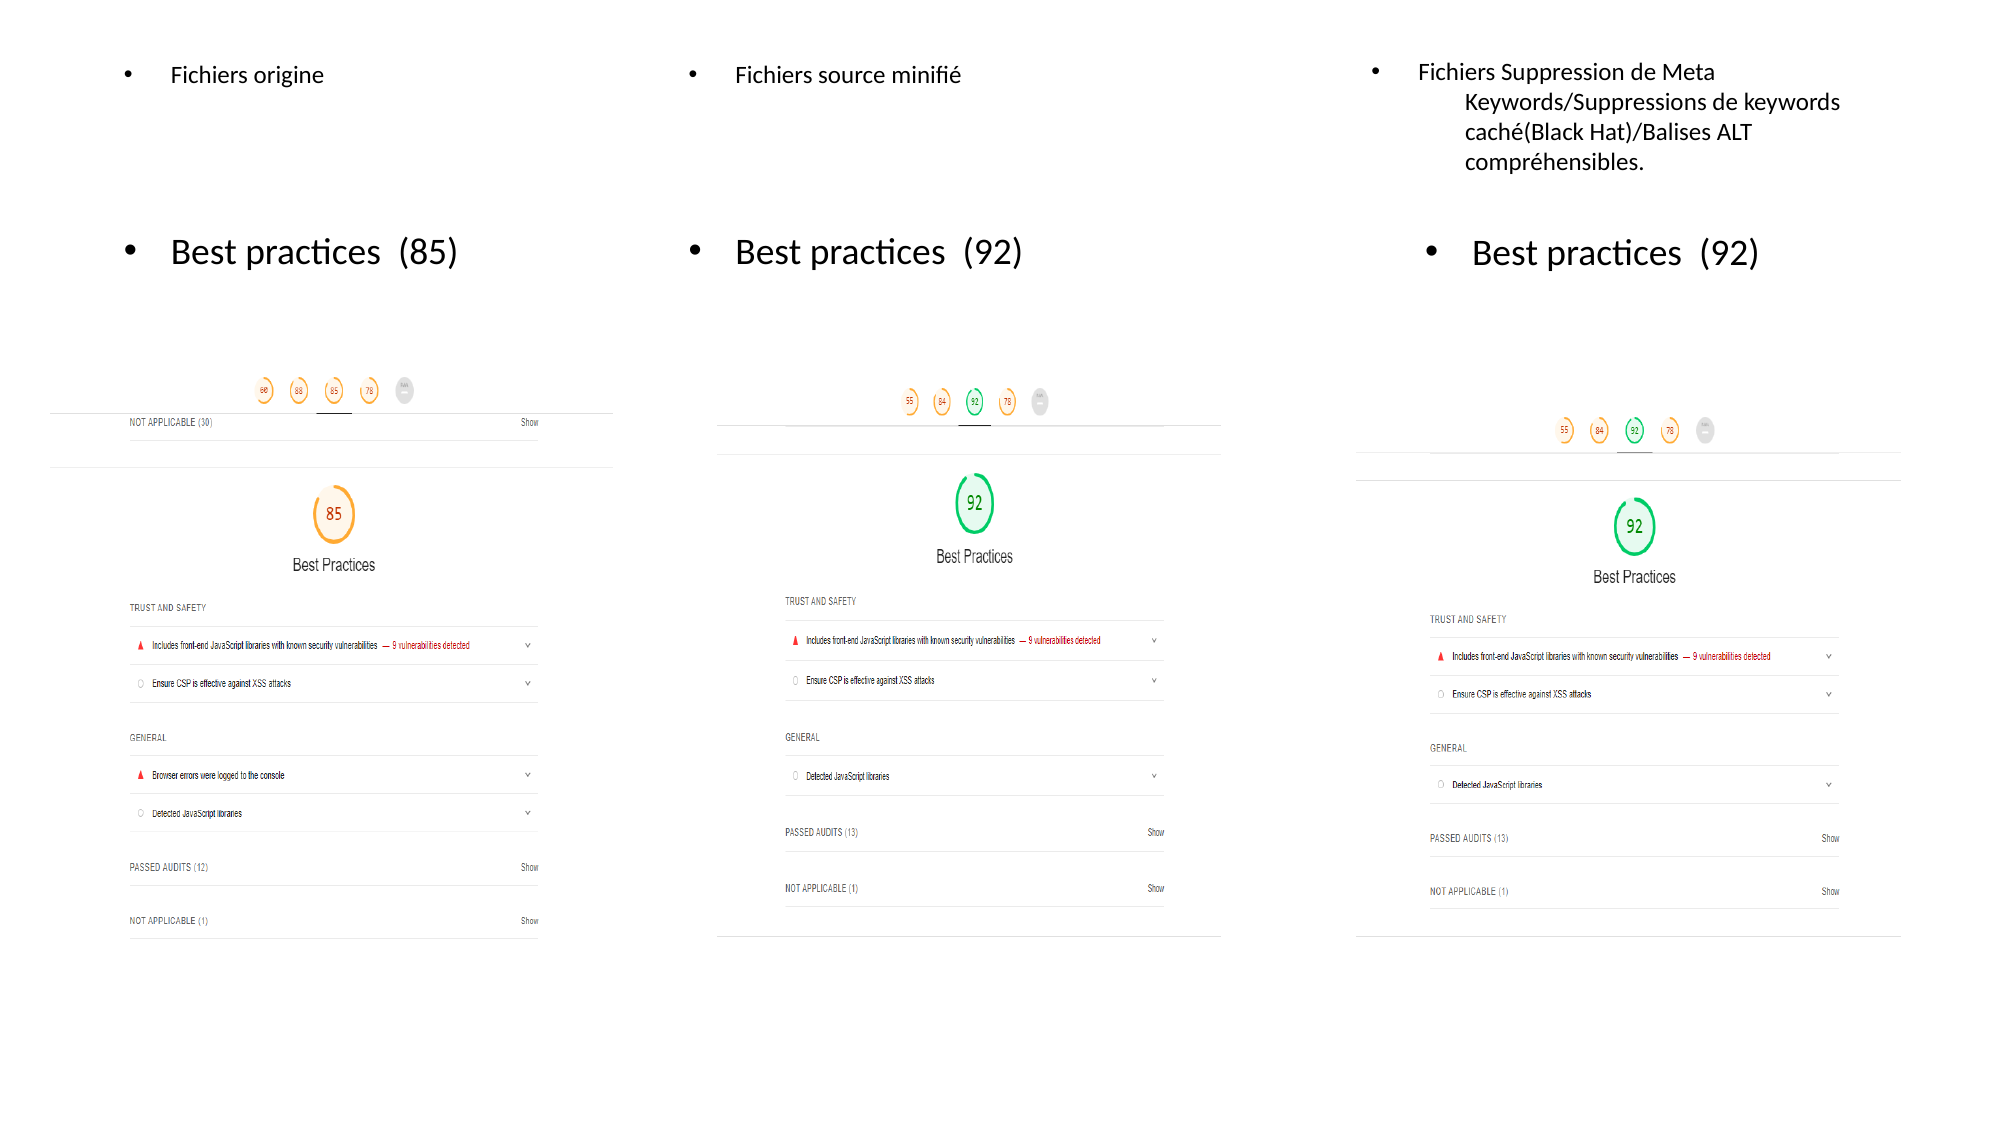

Fichiers Suppression de Meta Keywords/Suppressions de keywords caché(Black Hat)/Balises ALT compréhensibles.
Fichiers origine
Fichiers source minifié
Best practices (85)
Best practices (92)
Best practices (92)